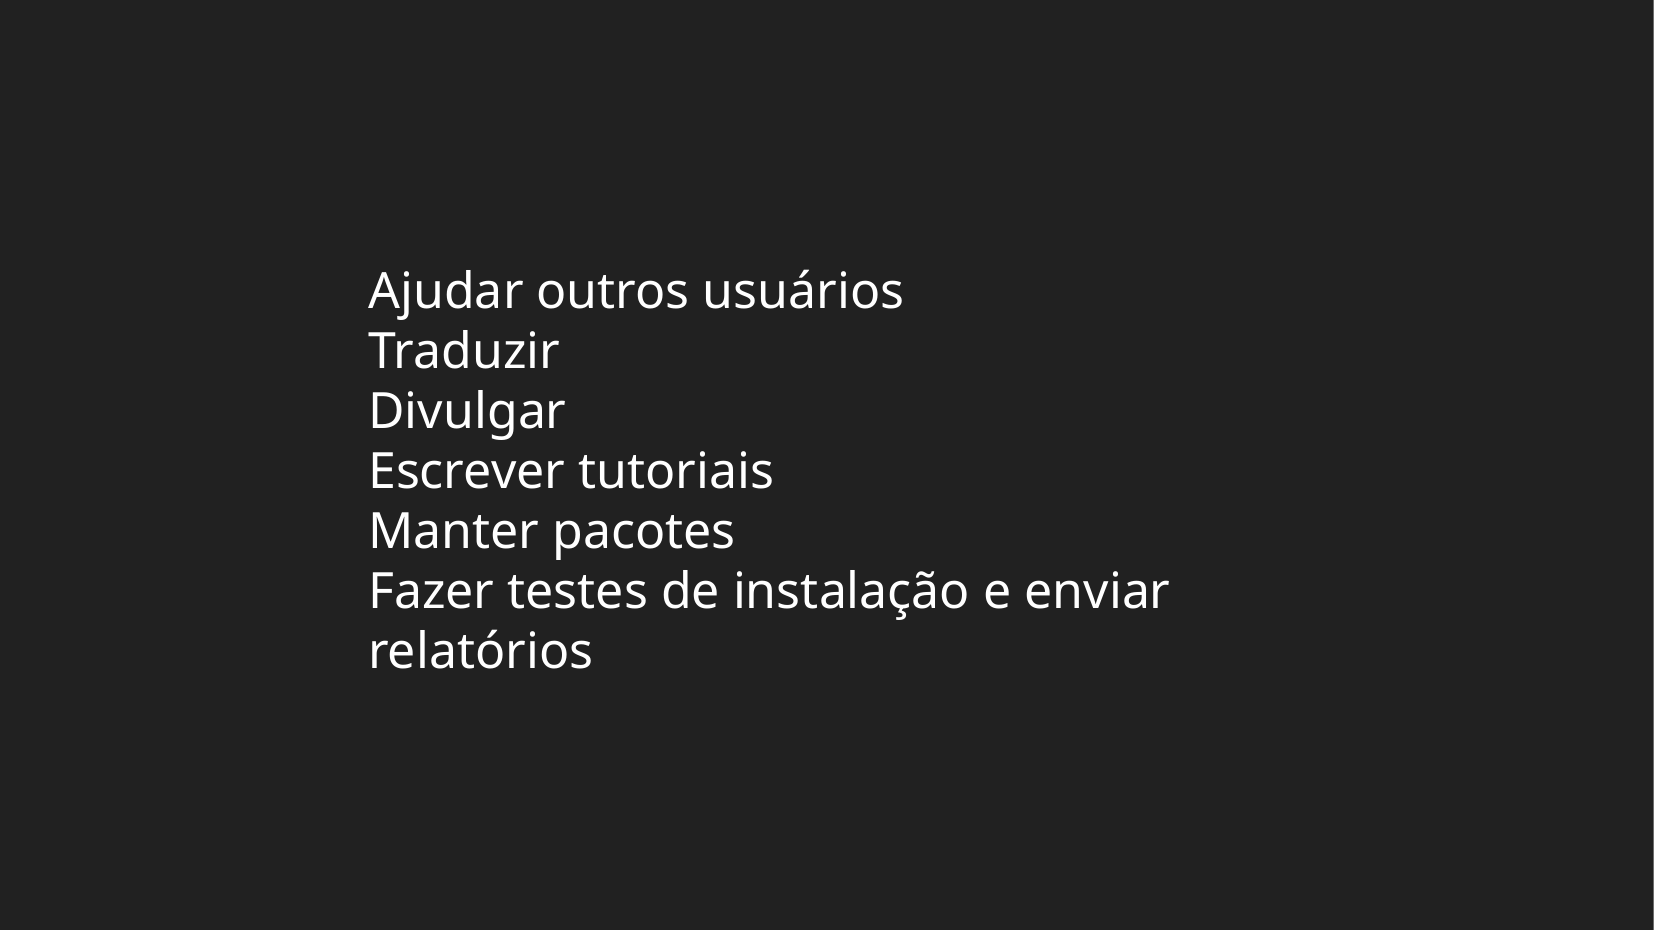

Ajudar outros usuários
Traduzir
Divulgar
Escrever tutoriais
Manter pacotes
Fazer testes de instalação e enviar relatórios